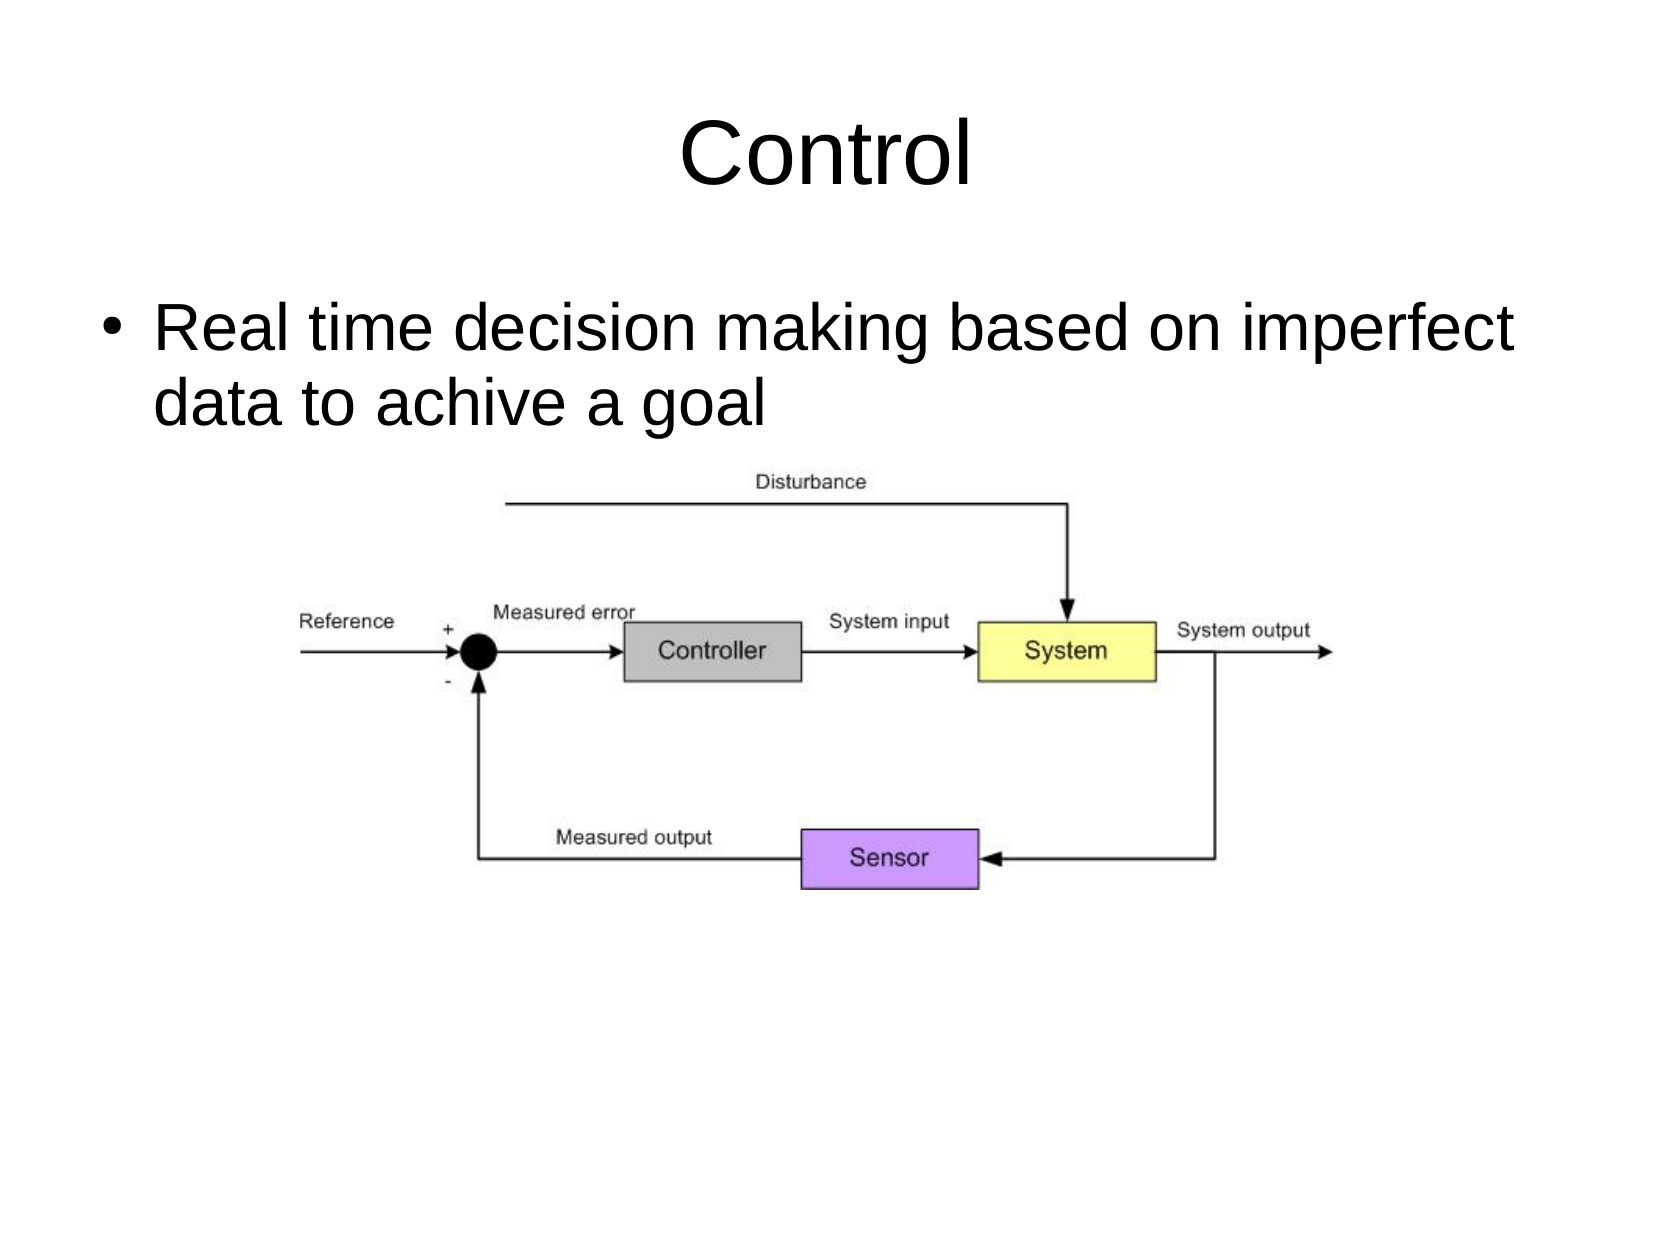

# Control
Real time decision making based on imperfect data to achive a goal